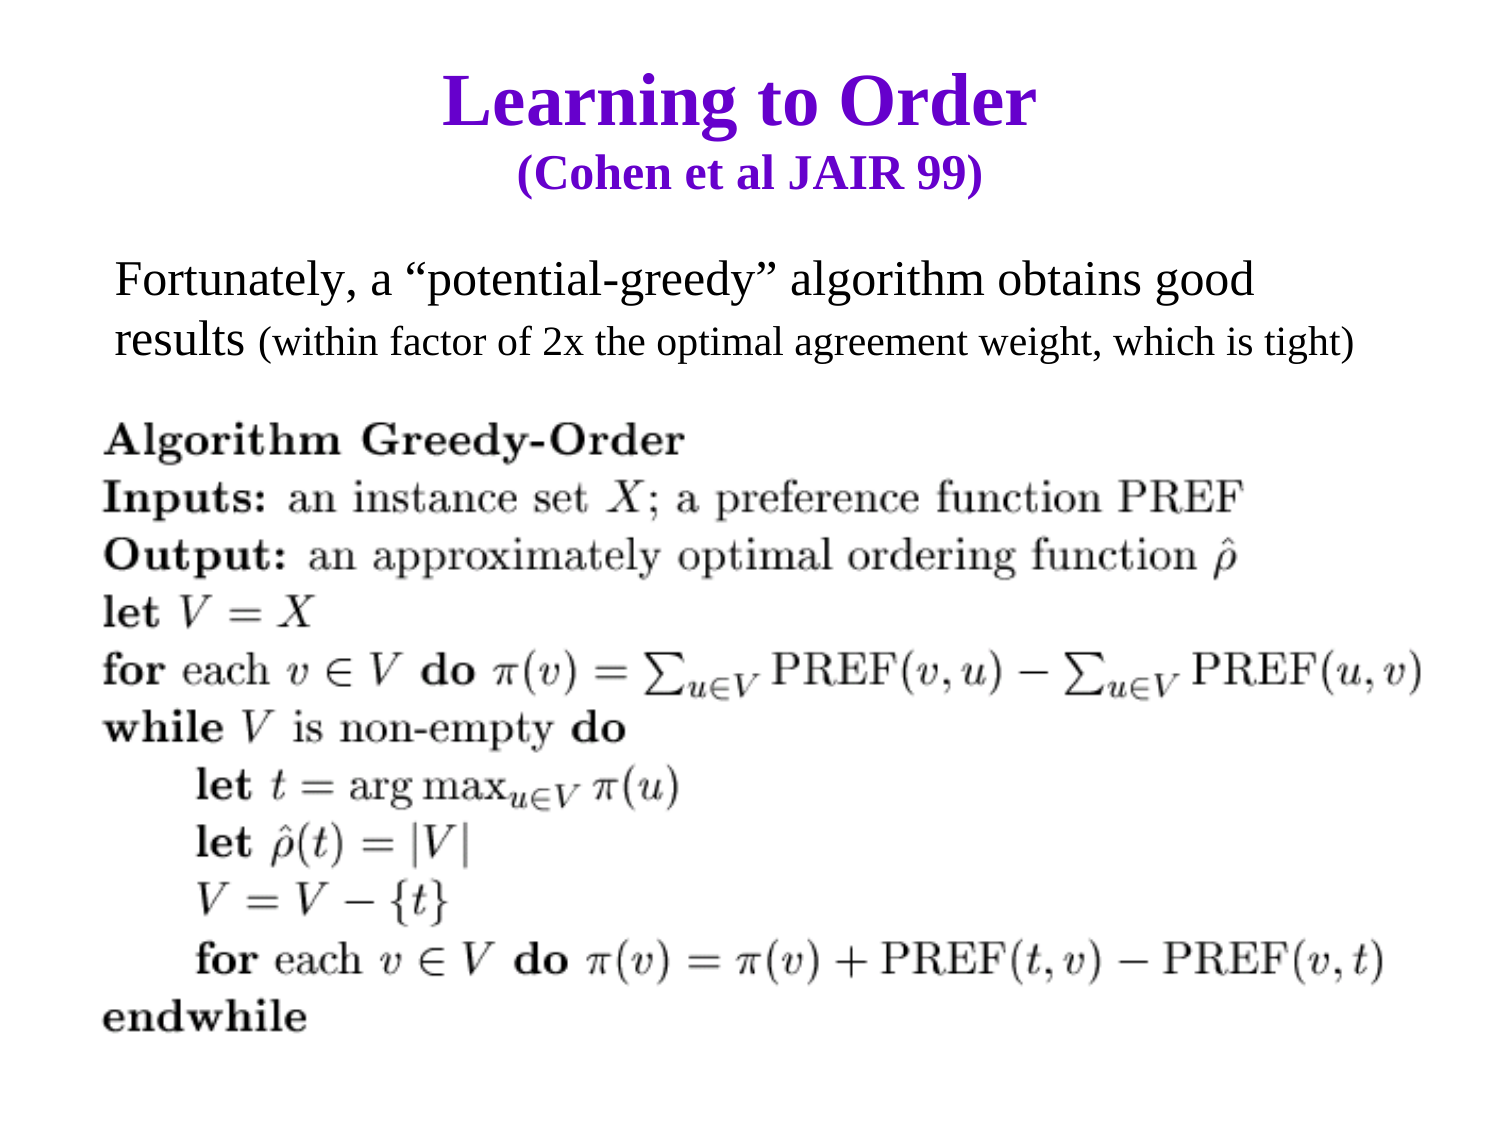

# Learning to Order (Cohen et al JAIR 99)
Fortunately, a “potential-greedy” algorithm obtains good results (within factor of 2x the optimal agreement weight, which is tight)